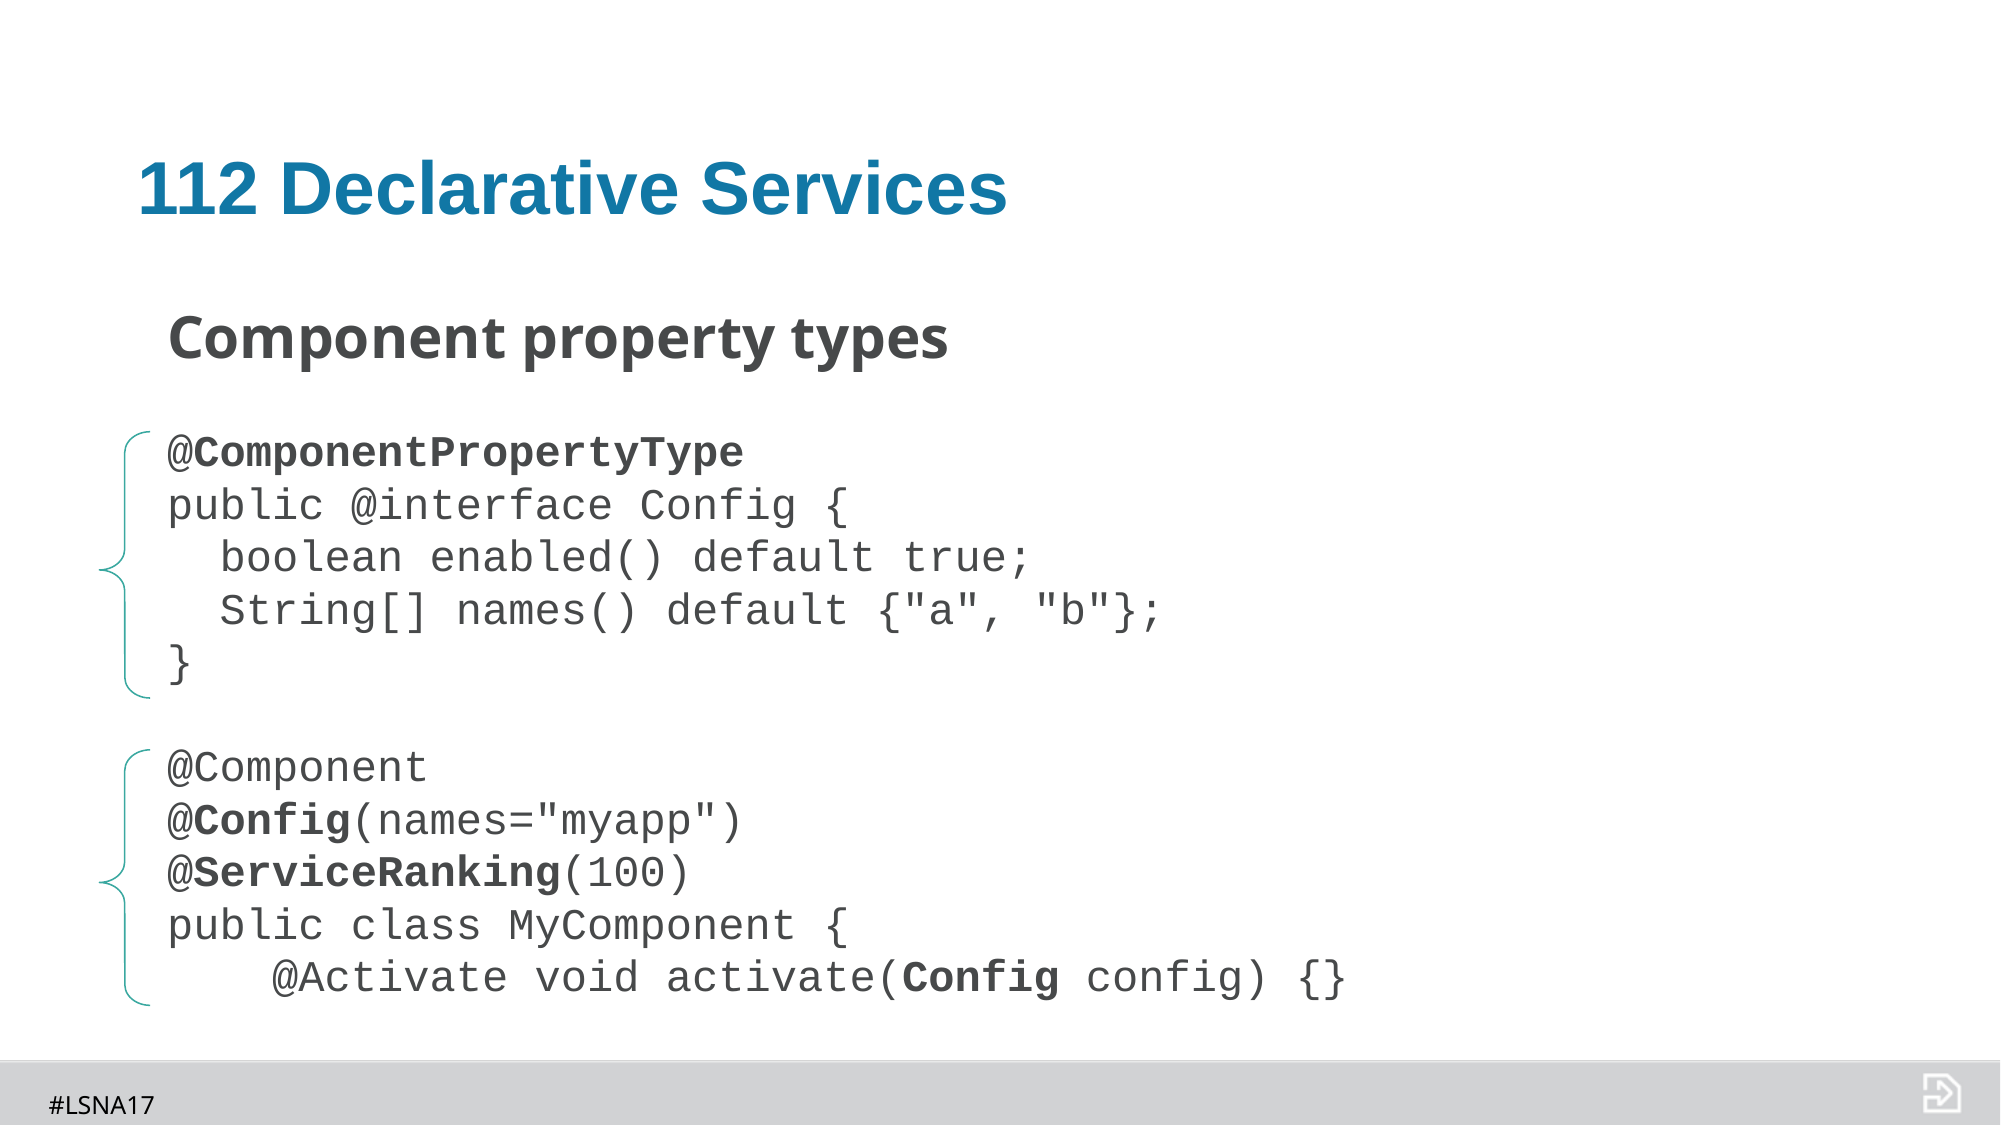

112 Declarative Services
# Component property types
@ComponentPropertyType
public @interface Config {
 boolean enabled() default true;
 String[] names() default {"a", "b"};
}
@Component
@Config(names="myapp")
@ServiceRanking(100)
public class MyComponent {
 @Activate void activate(Config config) {}